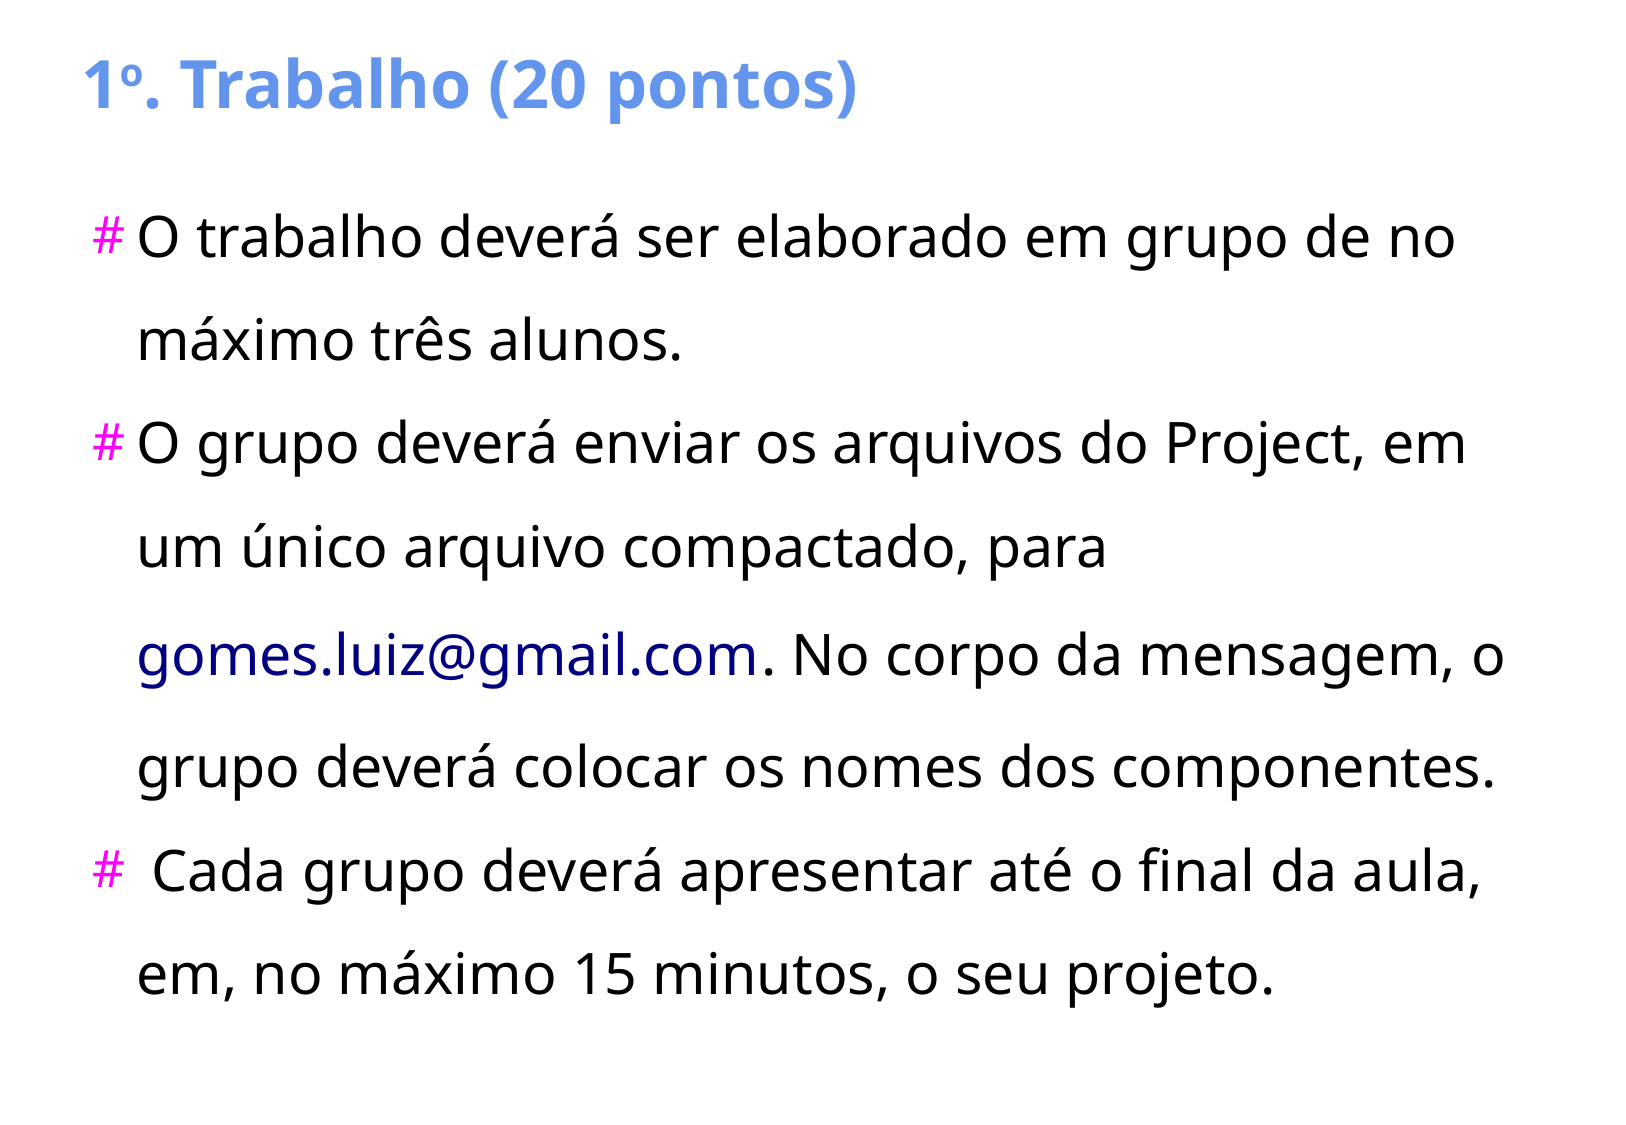

# 1o. Trabalho (20 pontos)
O trabalho deverá ser elaborado em grupo de no máximo três alunos.
O grupo deverá enviar os arquivos do Project, em um único arquivo compactado, para gomes.luiz@gmail.com. No corpo da mensagem, o grupo deverá colocar os nomes dos componentes.
 Cada grupo deverá apresentar até o final da aula, em, no máximo 15 minutos, o seu projeto.